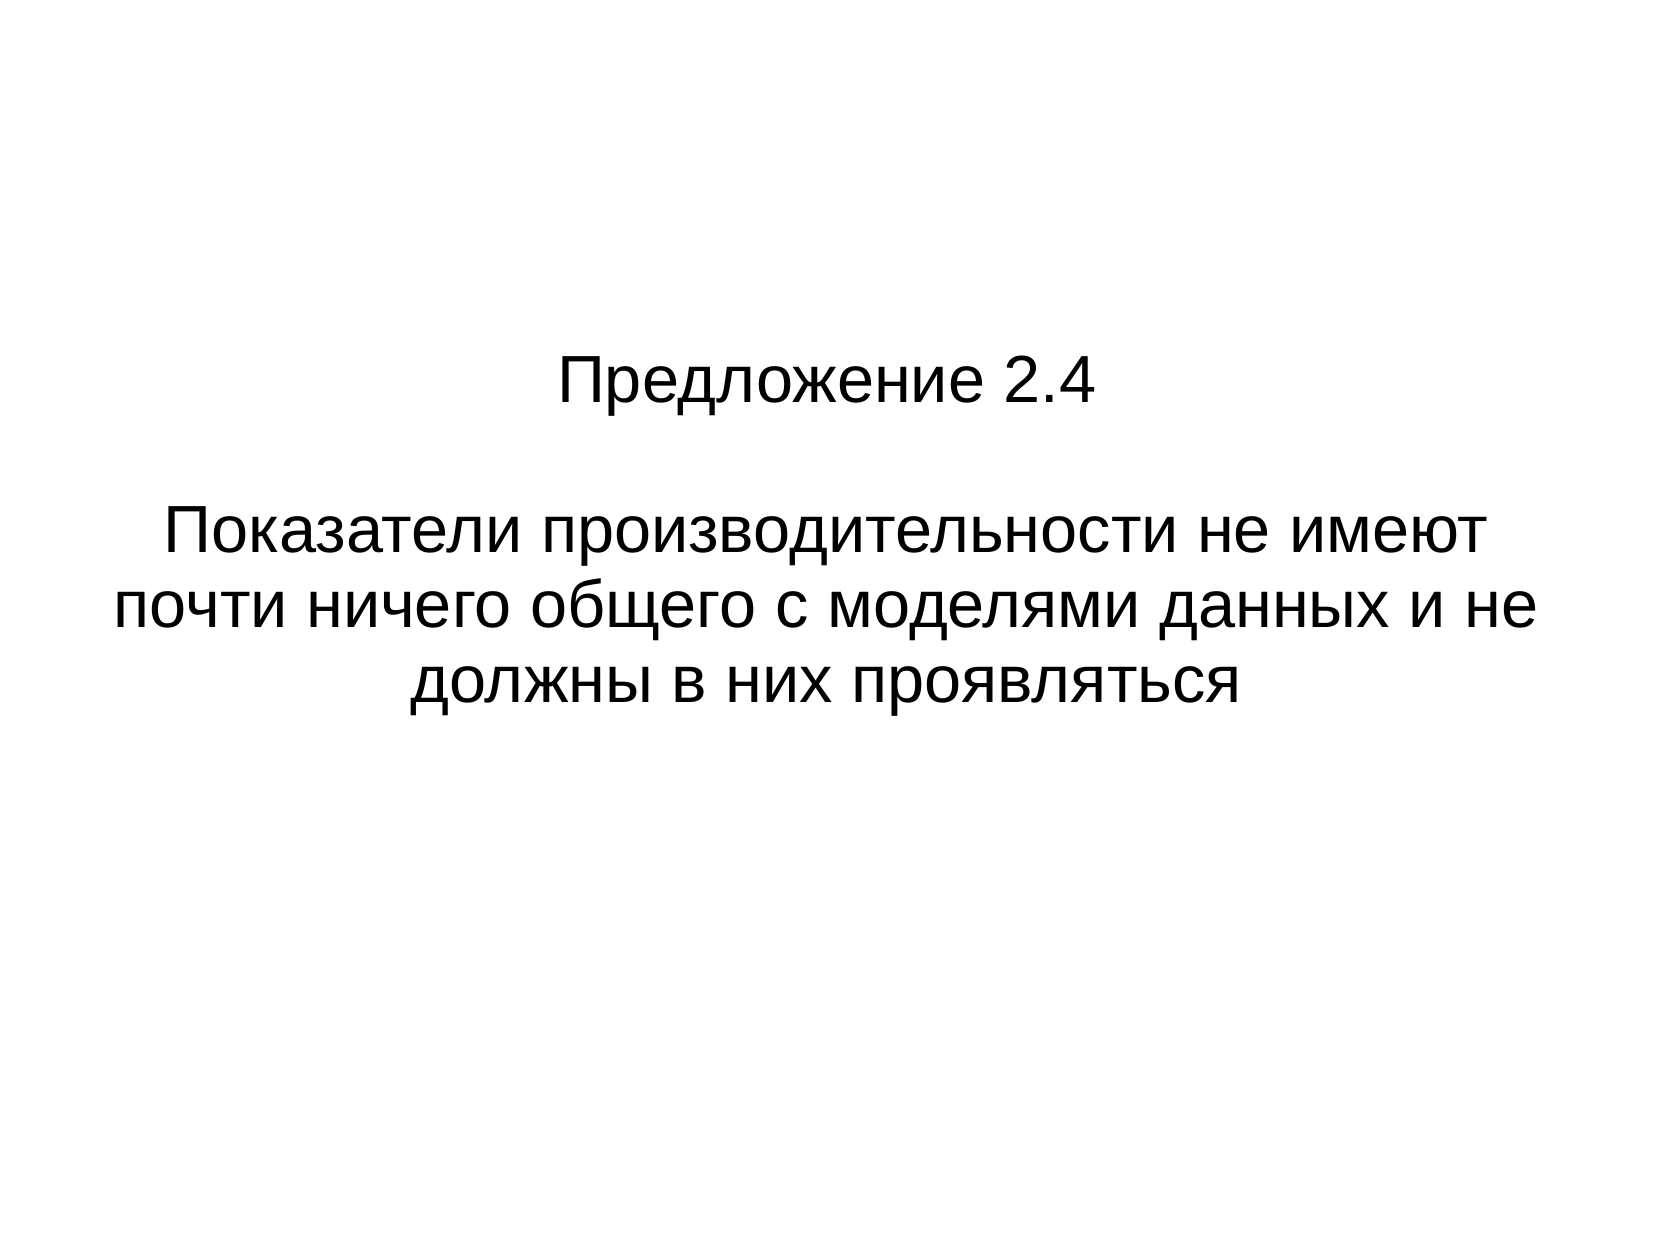

# Предложение 2.4
Показатели производительности не имеют почти ничего общего с моделями данных и не должны в них проявляться